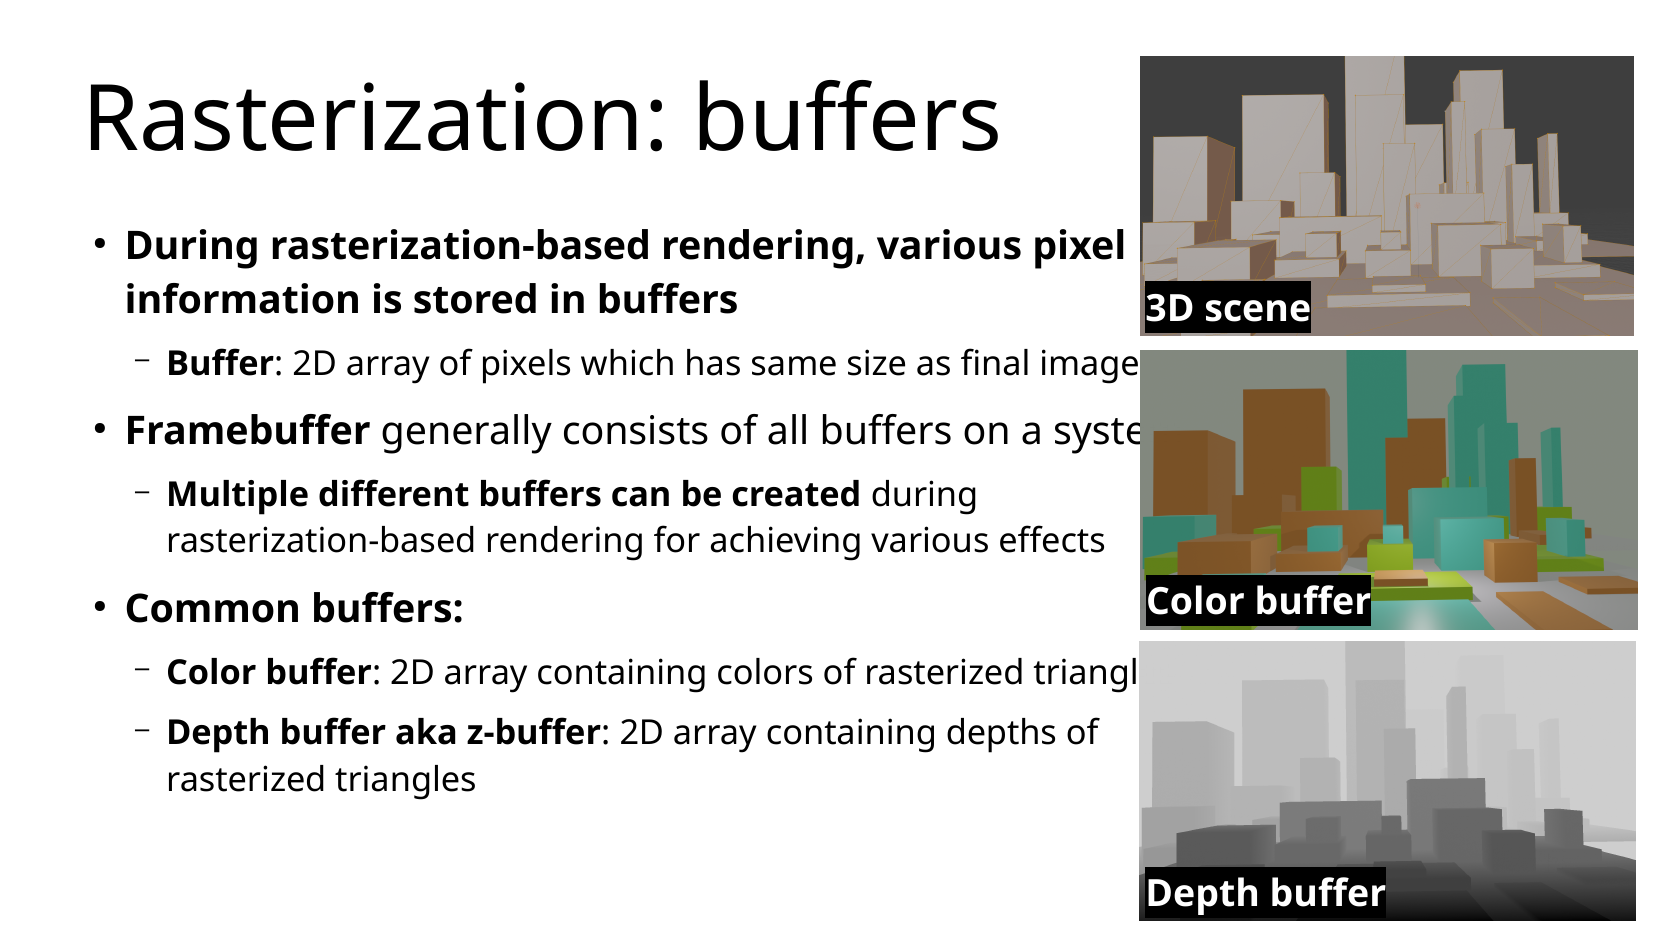

# Rasterization: buffers
During rasterization-based rendering, various pixel information is stored in buffers
Buffer: 2D array of pixels which has same size as final image
Framebuffer generally consists of all buffers on a system
Multiple different buffers can be created during rasterization-based rendering for achieving various effects
Common buffers:
Color buffer: 2D array containing colors of rasterized triangles
Depth buffer aka z-buffer: 2D array containing depths of rasterized triangles
3D scene
Color buffer
14
Depth buffer